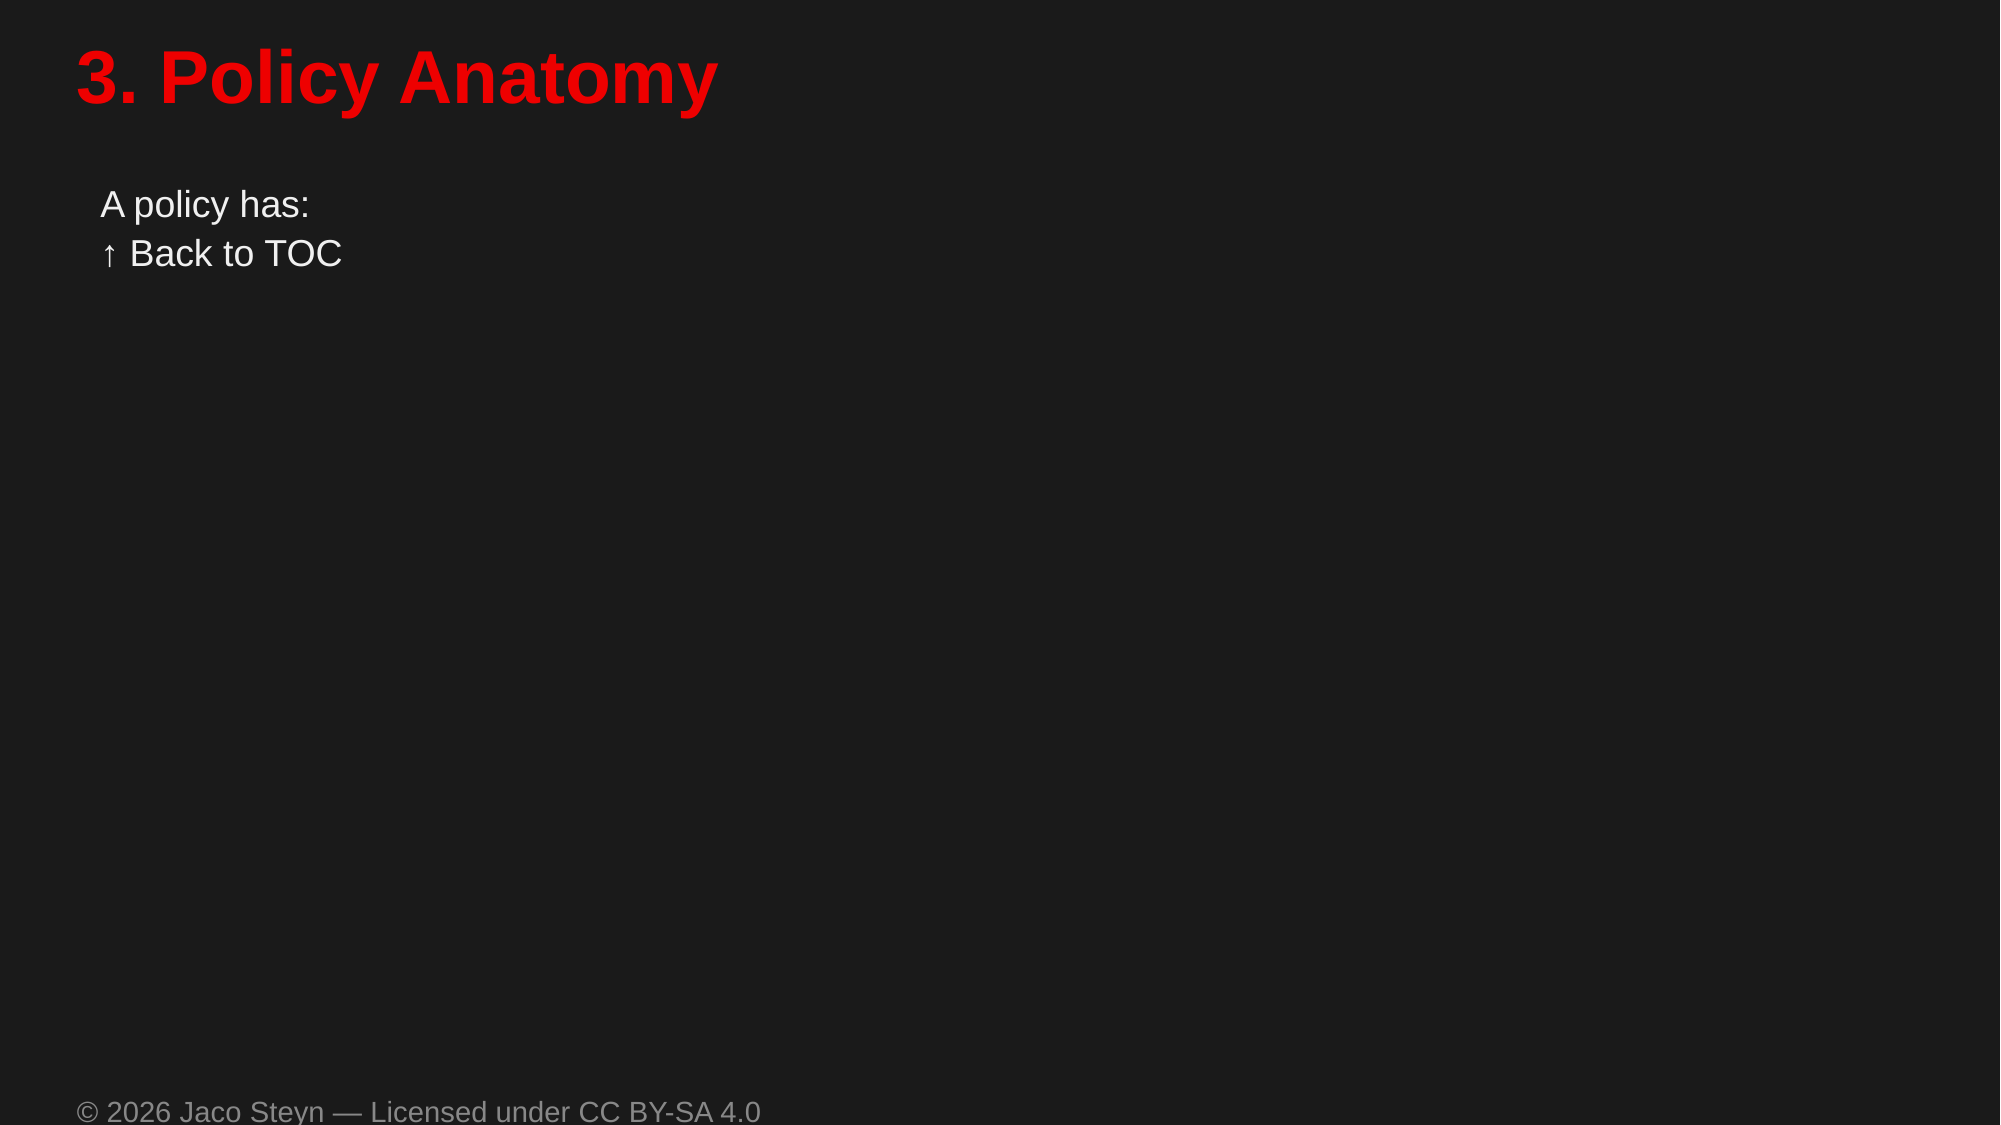

3. Policy Anatomy
A policy has:
↑ Back to TOC
© 2026 Jaco Steyn — Licensed under CC BY-SA 4.0